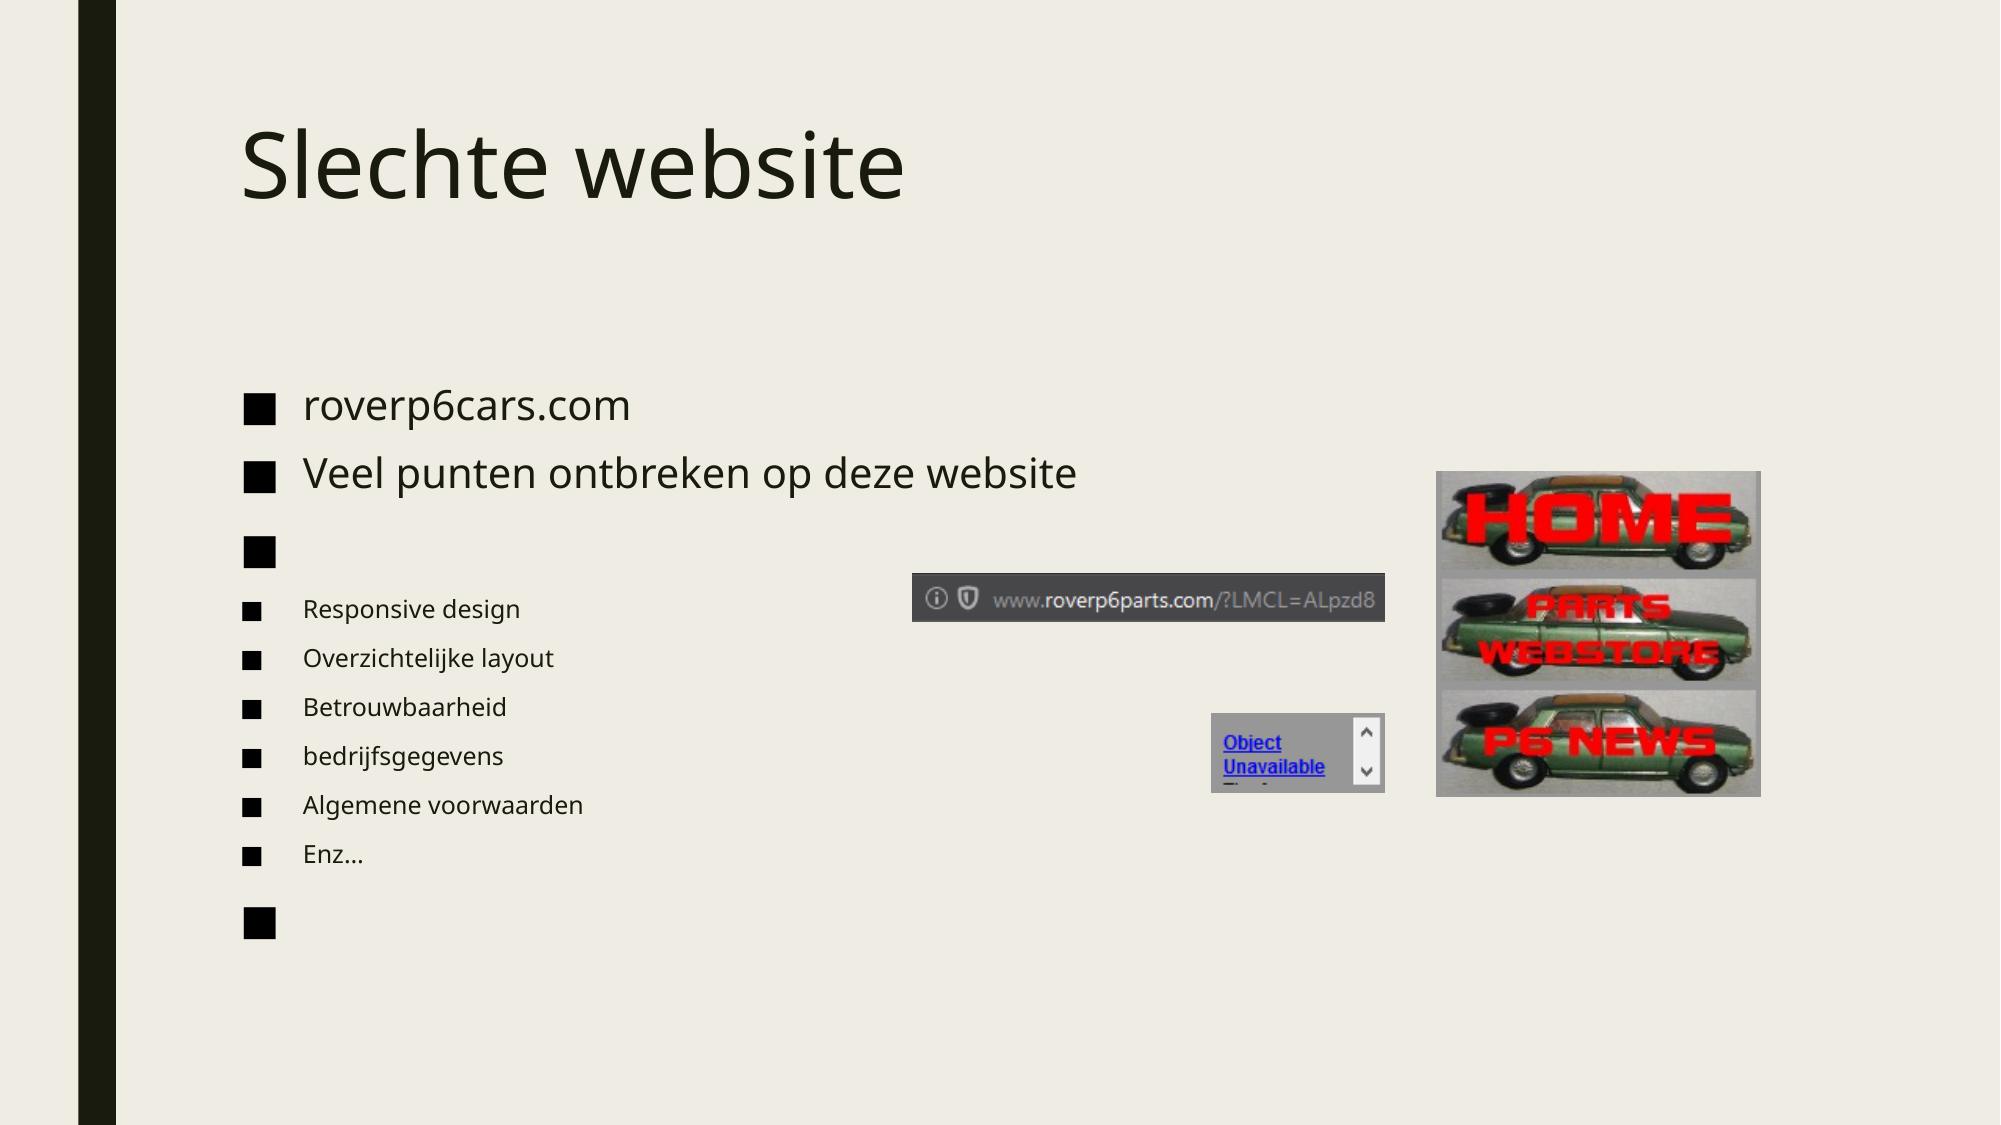

# Slechte website
roverp6cars.com
Veel punten ontbreken op deze website
Responsive design
Overzichtelijke layout
Betrouwbaarheid
bedrijfsgegevens
Algemene voorwaarden
Enz…